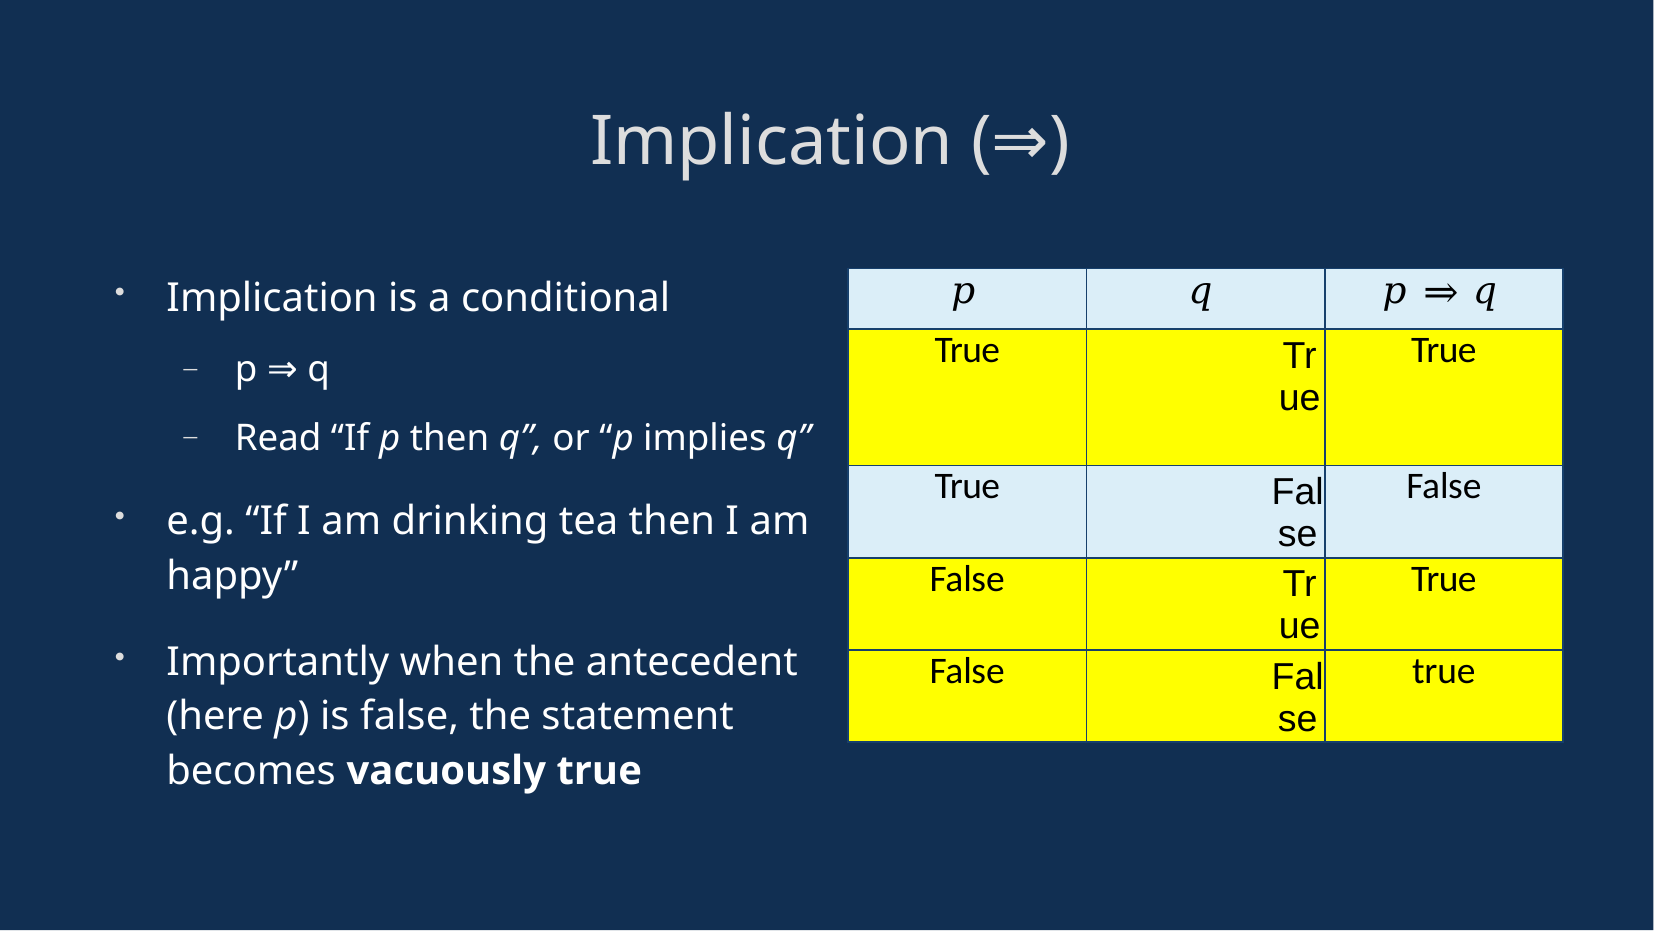

# Implication (⇒)
Implication is a conditional
p ⇒ q
Read “If p then q”, or “p implies q”
e.g. “If I am drinking tea then I am happy”
Importantly when the antecedent (here p) is false, the statement becomes vacuously true
| 𝑝 | 𝑞 | 𝑝 ⇒ 𝑞 |
| --- | --- | --- |
| True | True | True |
| True | False | False |
| False | True | True |
| False | False | true |